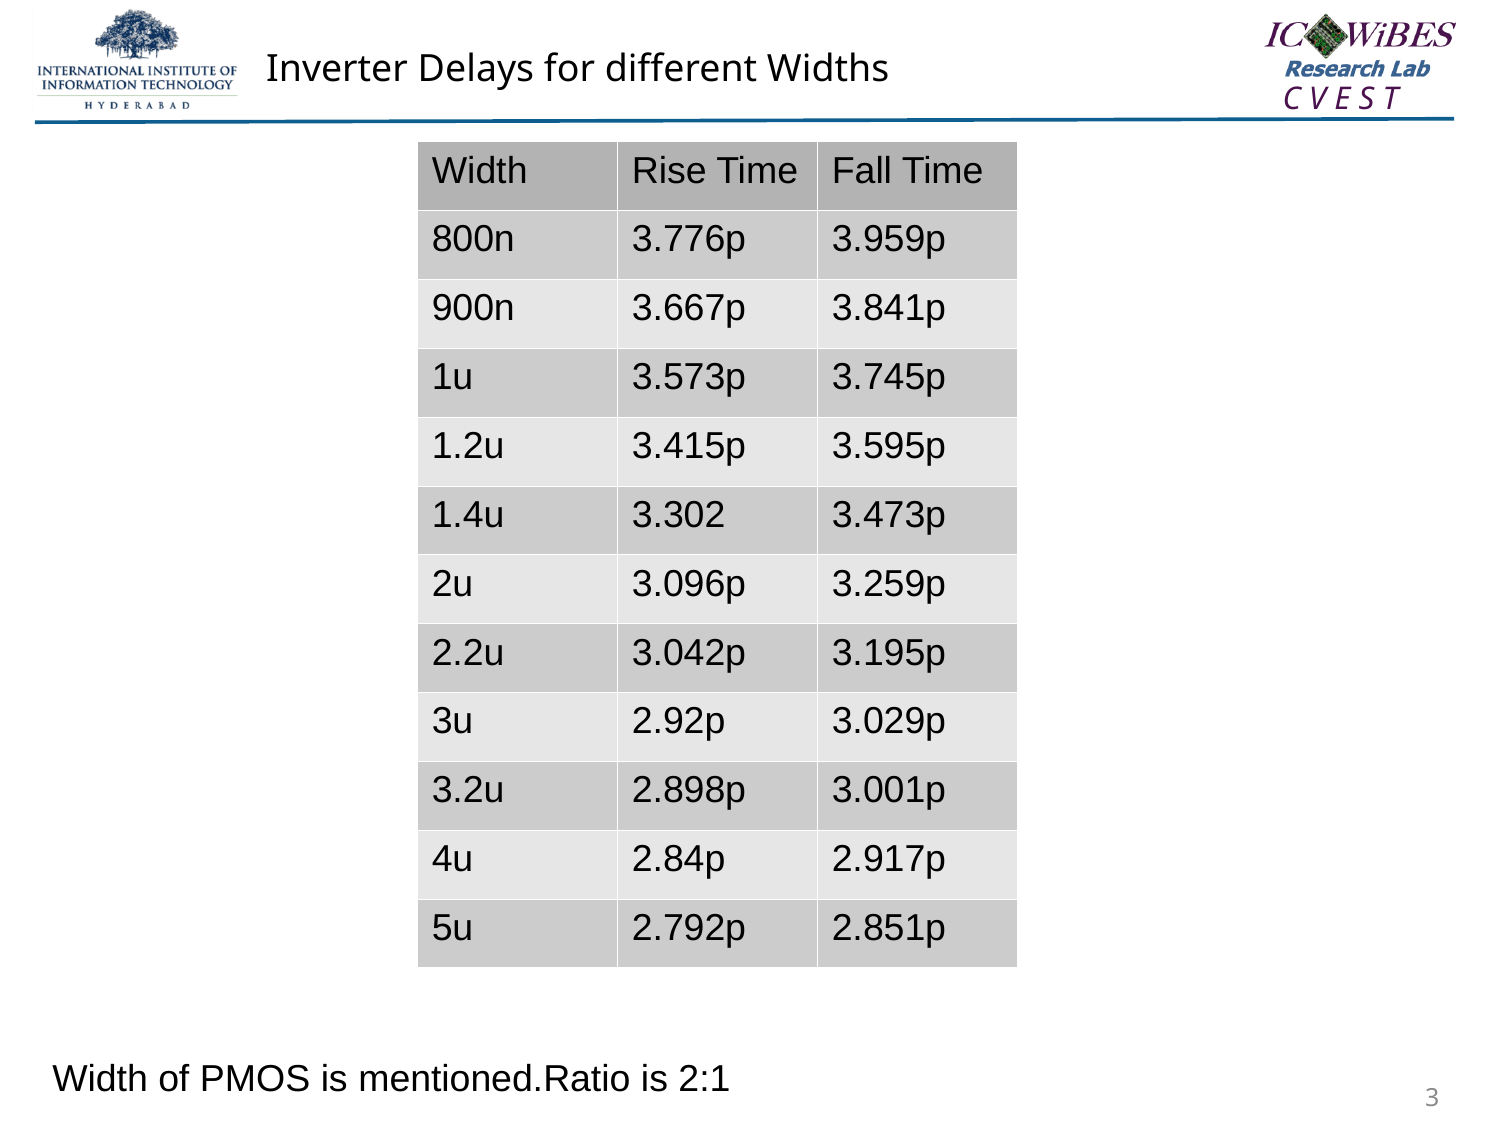

# Inverter Delays for different Widths
| Width | Rise Time | Fall Time |
| --- | --- | --- |
| 800n | 3.776p | 3.959p |
| 900n | 3.667p | 3.841p |
| 1u | 3.573p | 3.745p |
| 1.2u | 3.415p | 3.595p |
| 1.4u | 3.302 | 3.473p |
| 2u | 3.096p | 3.259p |
| 2.2u | 3.042p | 3.195p |
| 3u | 2.92p | 3.029p |
| 3.2u | 2.898p | 3.001p |
| 4u | 2.84p | 2.917p |
| 5u | 2.792p | 2.851p |
Width of PMOS is mentioned.Ratio is 2:1